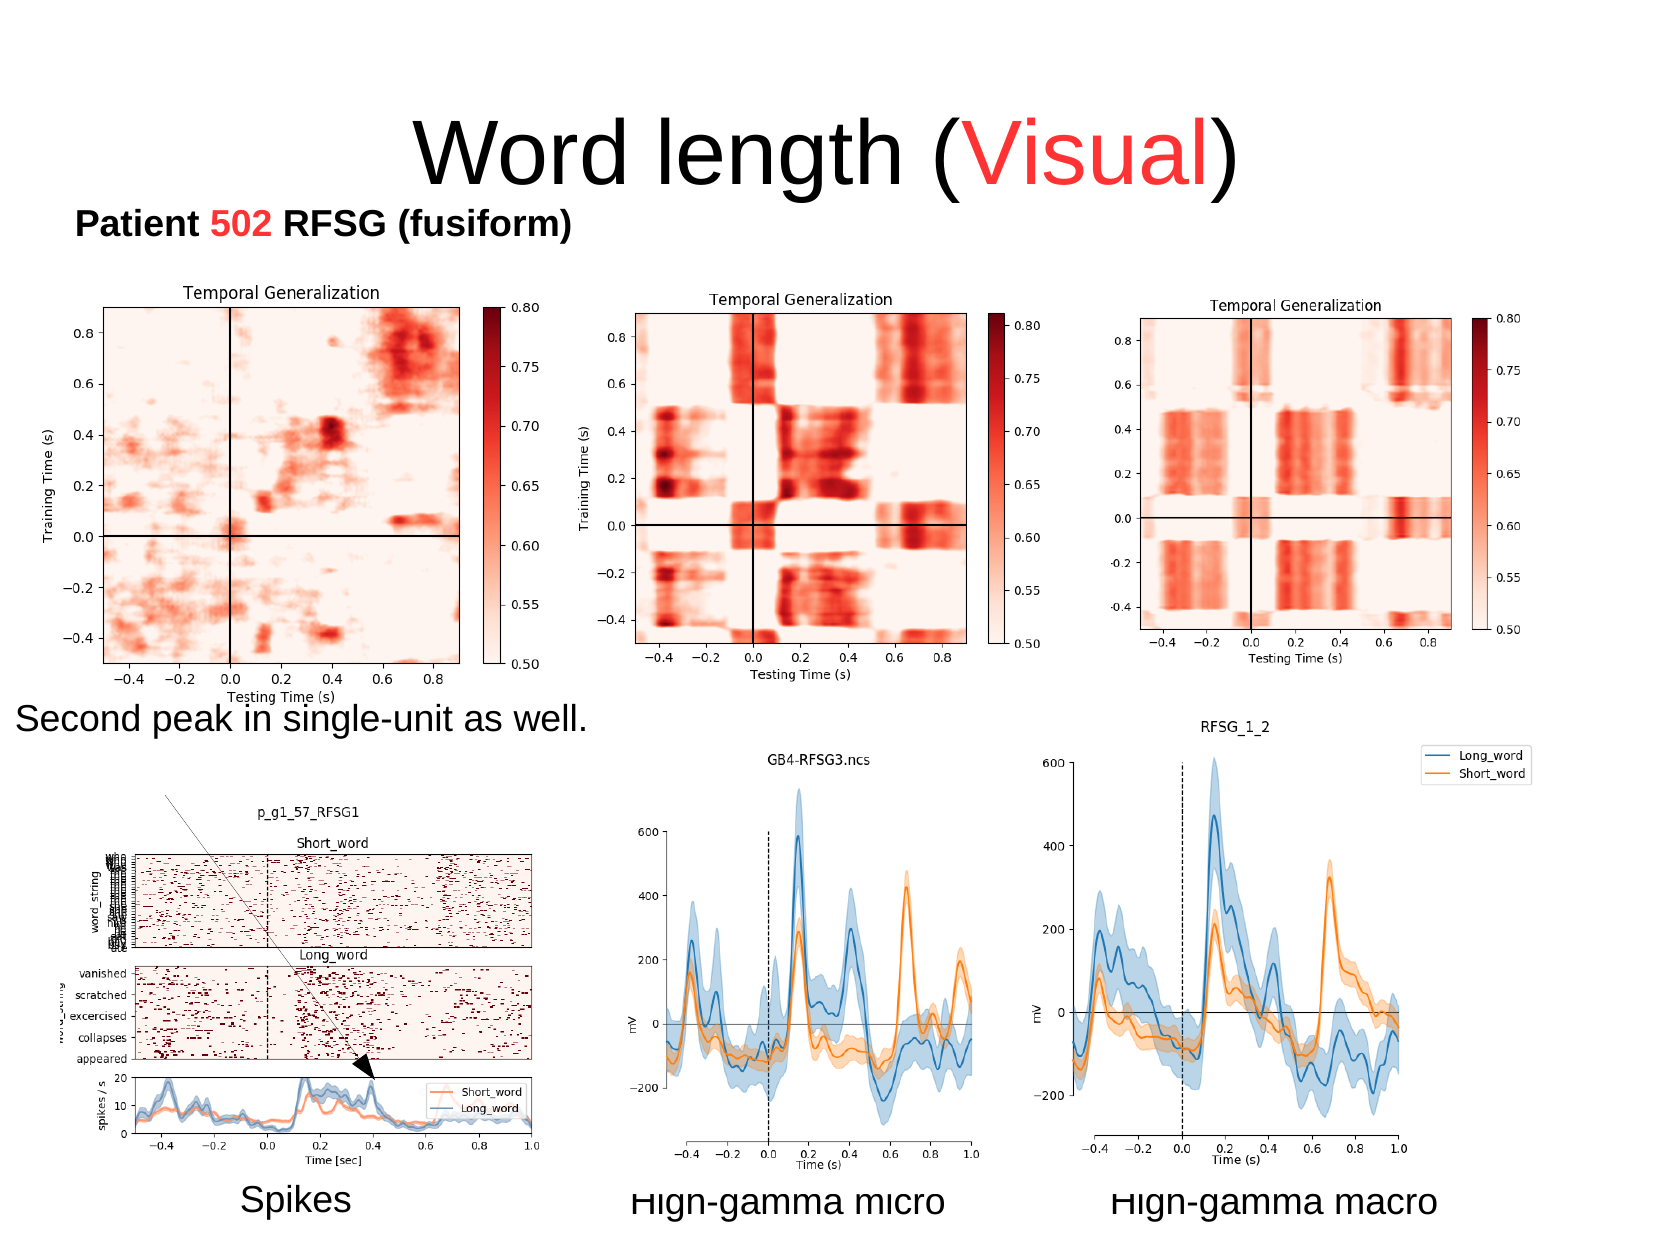

# Word length (Visual)
Patient 502 RFSG (fusiform)
Second peak in single-unit as well.
Spikes
High-gamma micro
High-gamma macro